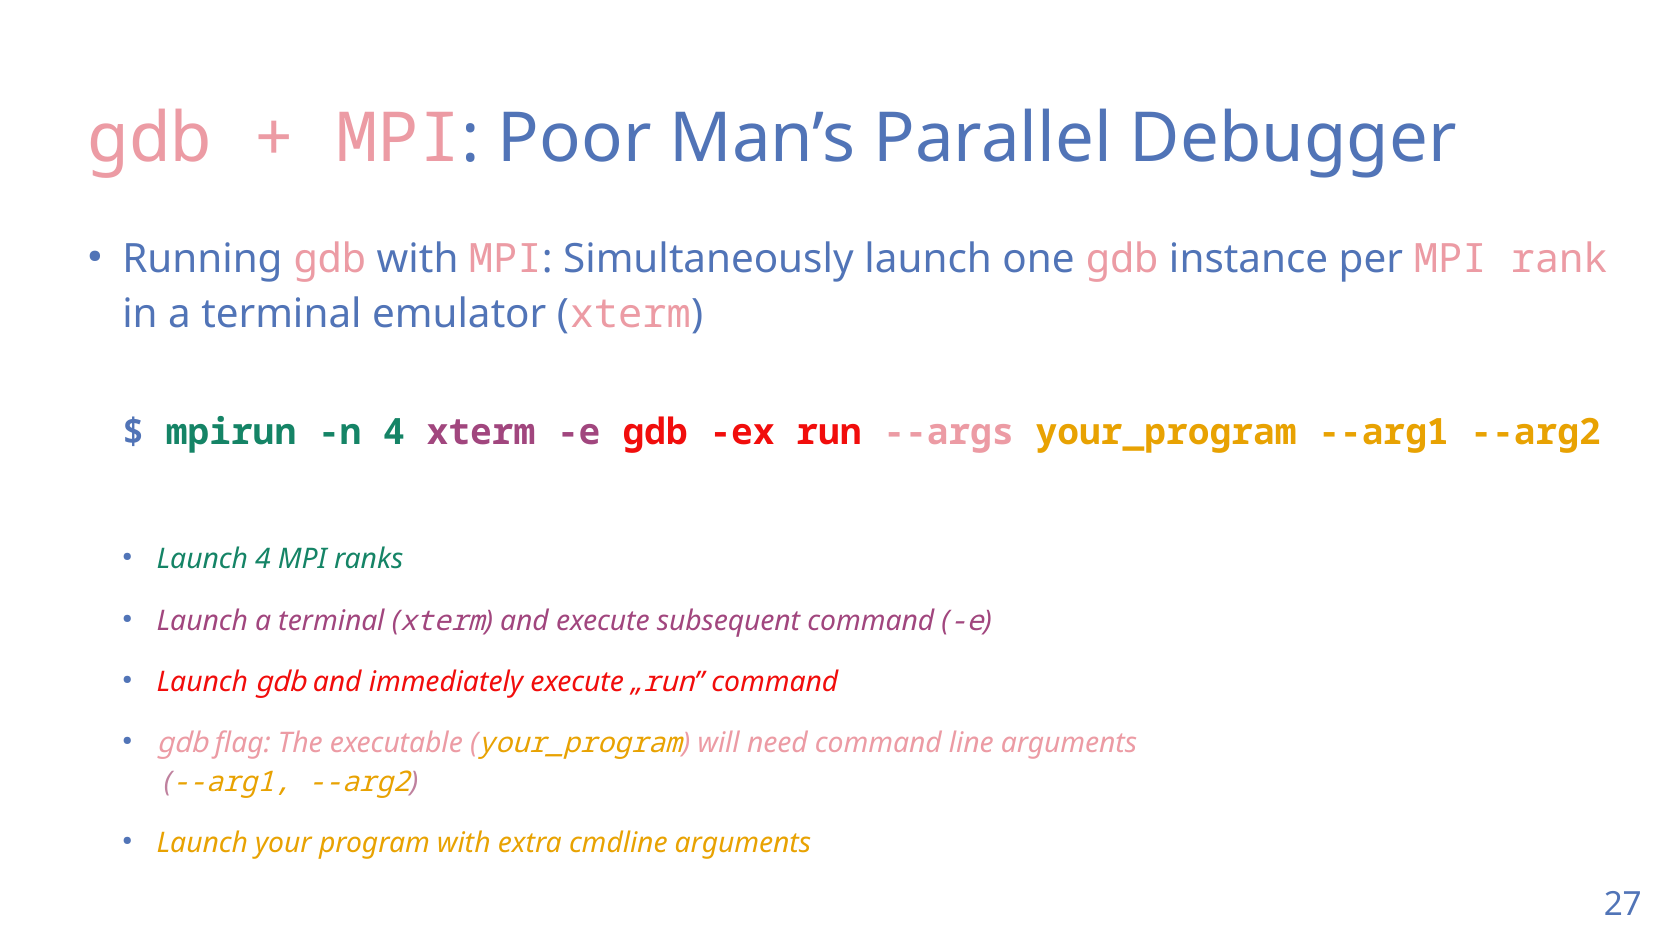

# gdb + MPI: Poor Man’s Parallel Debugger
Running gdb with MPI: Simultaneously launch one gdb instance per MPI rank in a terminal emulator (xterm)
$ mpirun -n 4 xterm -e gdb -ex run --args your_program --arg1 --arg2
Launch 4 MPI ranks
Launch a terminal (xterm) and execute subsequent command (-e)
Launch gdb and immediately execute „run” command
gdb flag: The executable (your_program) will need command line arguments
 (--arg1, --arg2)
Launch your program with extra cmdline arguments
27